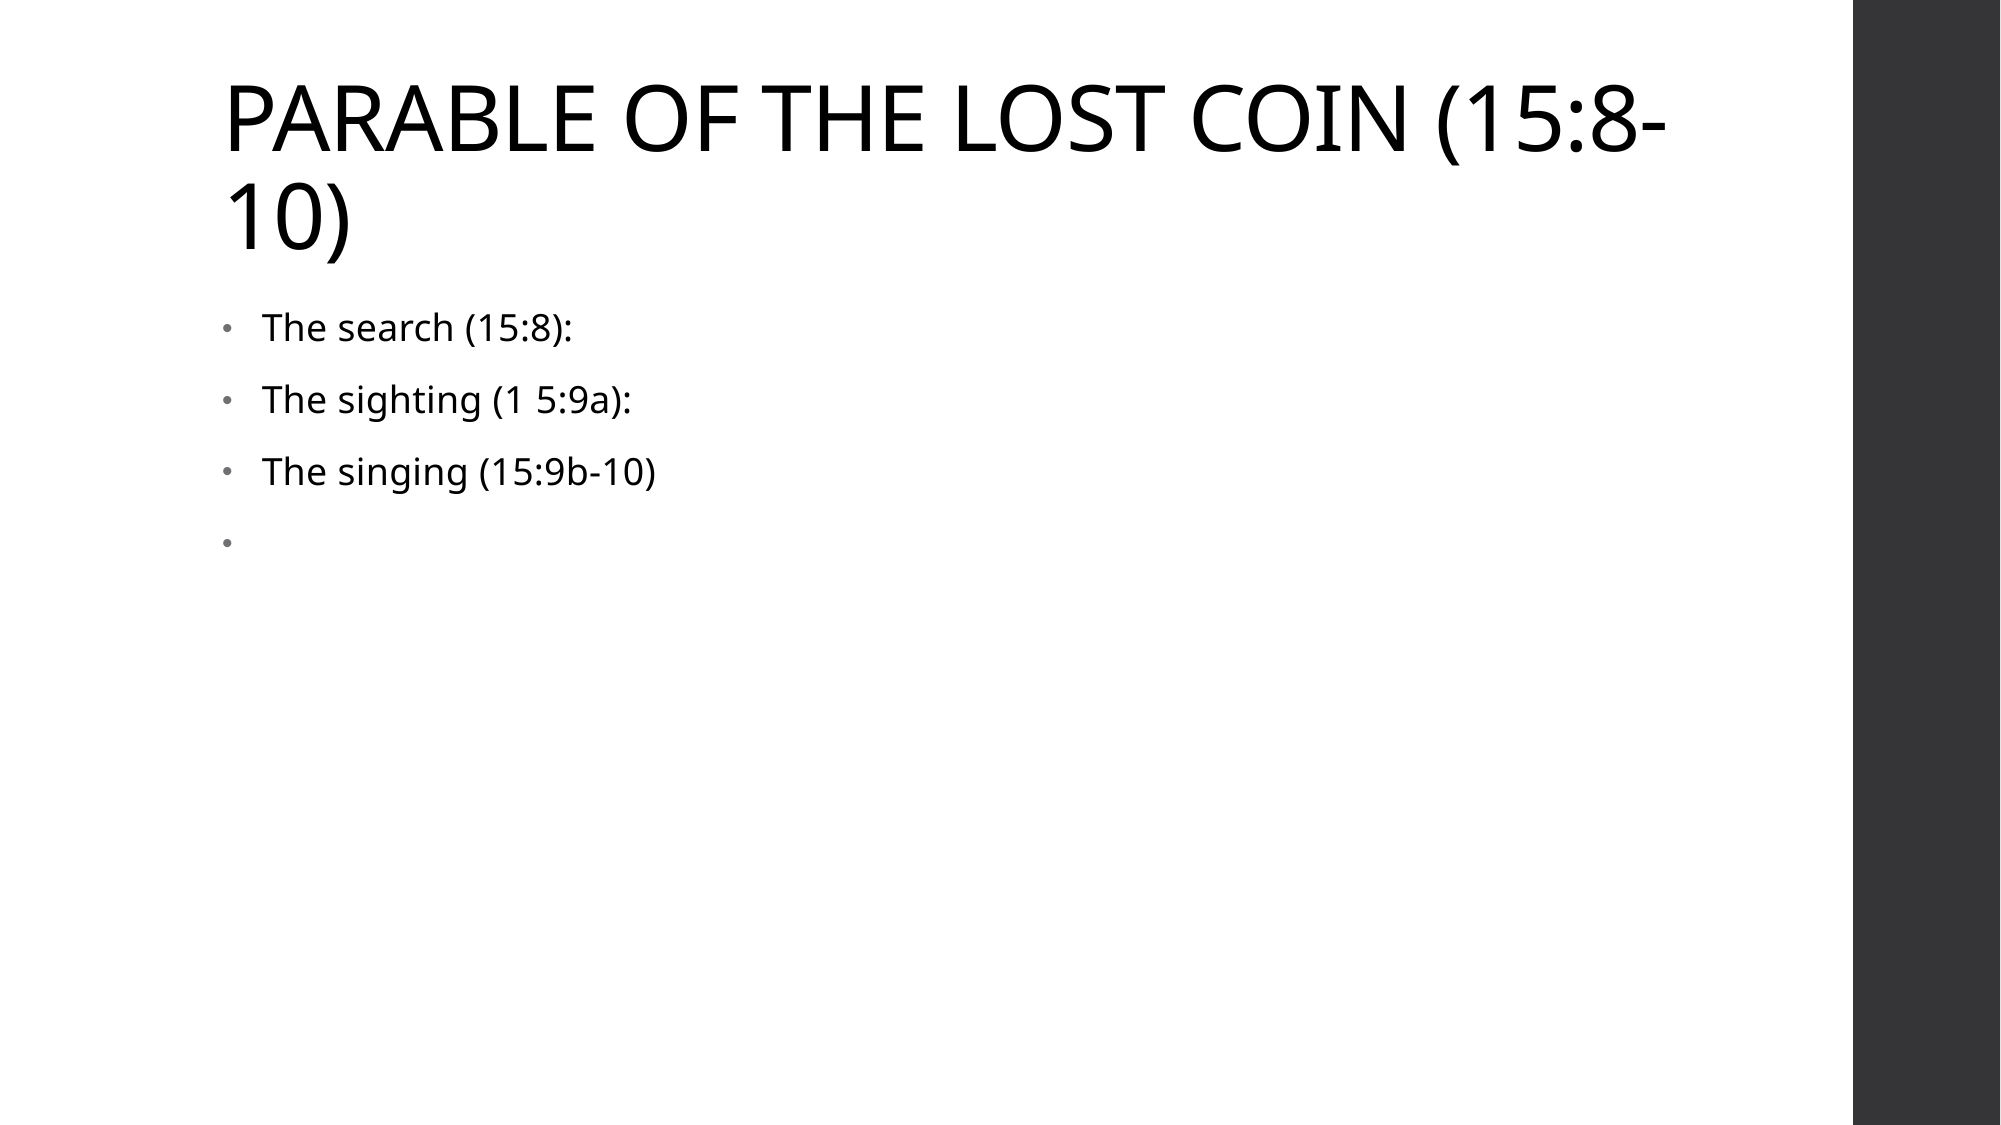

# PARABLE OF THE LOST COIN (15:8-10)
 The search (15:8):
 The sighting (1 5:9a):
 The singing (15:9b-10)